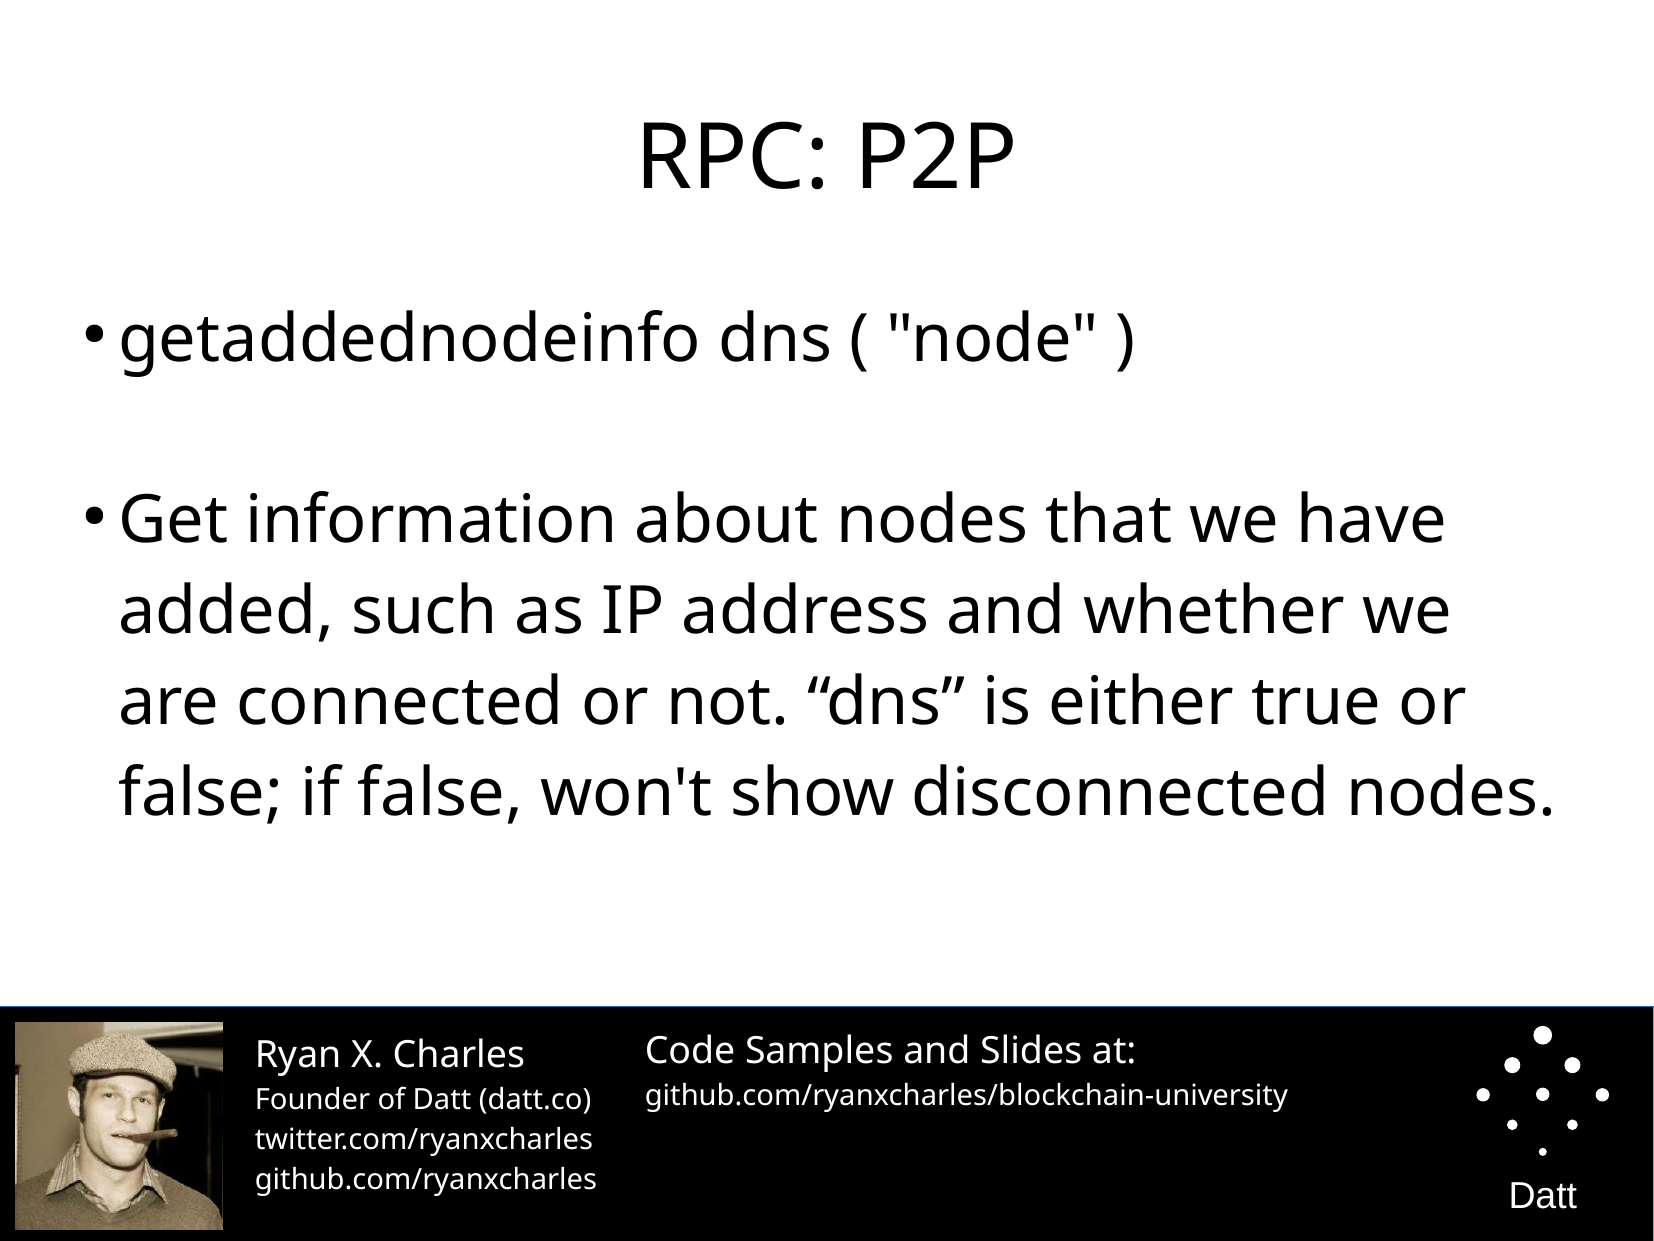

# RPC: P2P
getaddednodeinfo dns ( "node" )
Get information about nodes that we have added, such as IP address and whether we are connected or not. “dns” is either true or false; if false, won't show disconnected nodes.
Code Samples and Slides at:
github.com/ryanxcharles/blockchain-university
Ryan X. Charles
Founder of Datt (datt.co)
twitter.com/ryanxcharles
github.com/ryanxcharles
Datt